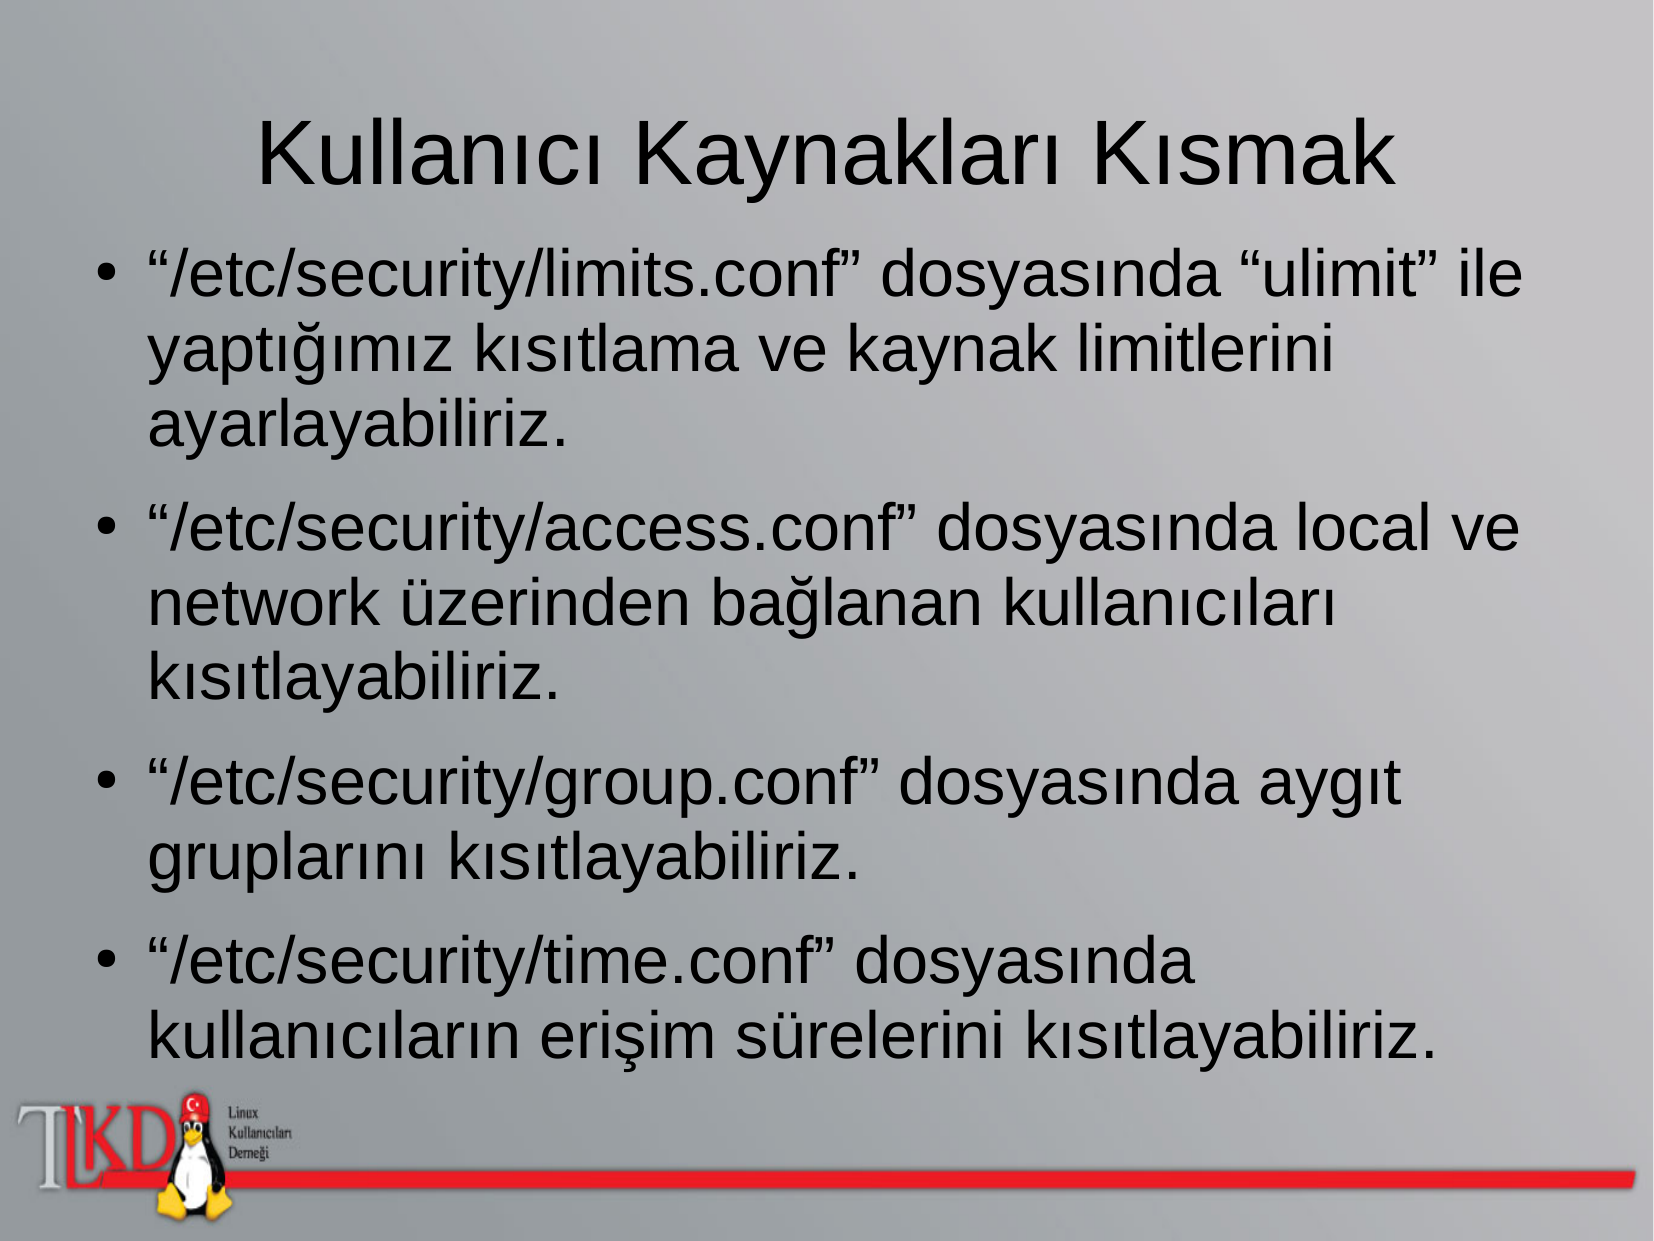

# Kullanıcı Kaynakları Kısmak
“/etc/security/limits.conf” dosyasında “ulimit” ile yaptığımız kısıtlama ve kaynak limitlerini ayarlayabiliriz.
“/etc/security/access.conf” dosyasında local ve network üzerinden bağlanan kullanıcıları kısıtlayabiliriz.
“/etc/security/group.conf” dosyasında aygıt gruplarını kısıtlayabiliriz.
“/etc/security/time.conf” dosyasında kullanıcıların erişim sürelerini kısıtlayabiliriz.